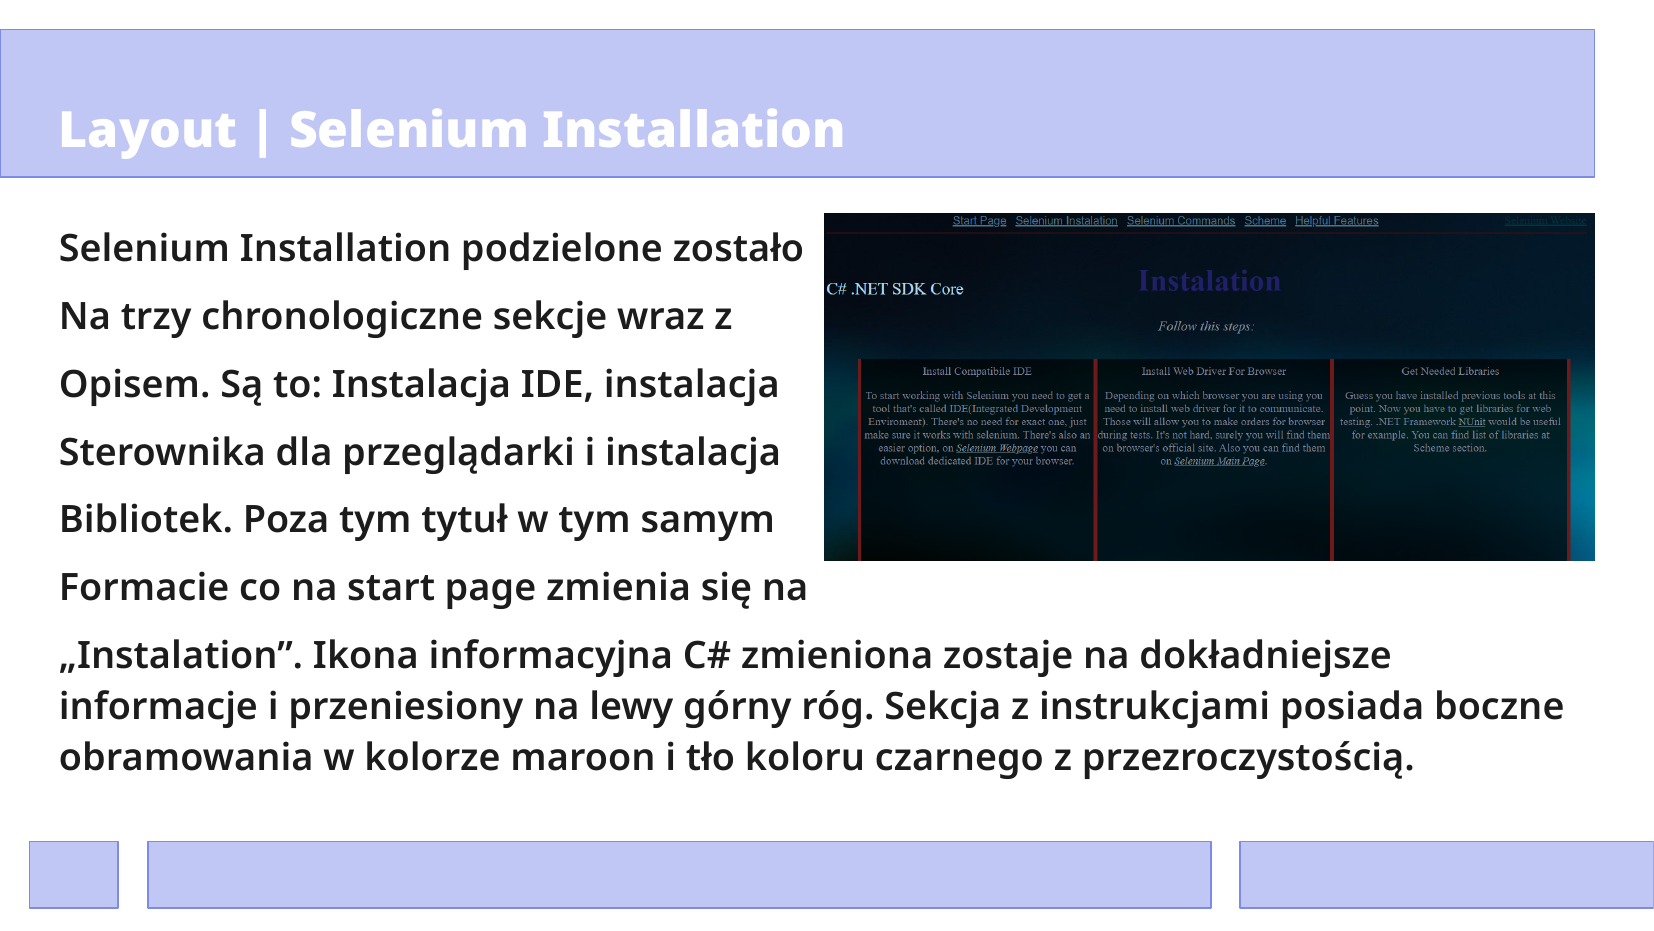

# Layout | Selenium Installation
Selenium Installation podzielone zostało
Na trzy chronologiczne sekcje wraz z
Opisem. Są to: Instalacja IDE, instalacja
Sterownika dla przeglądarki i instalacja
Bibliotek. Poza tym tytuł w tym samym
Formacie co na start page zmienia się na
„Instalation”. Ikona informacyjna C# zmieniona zostaje na dokładniejsze informacje i przeniesiony na lewy górny róg. Sekcja z instrukcjami posiada boczne obramowania w kolorze maroon i tło koloru czarnego z przezroczystością.